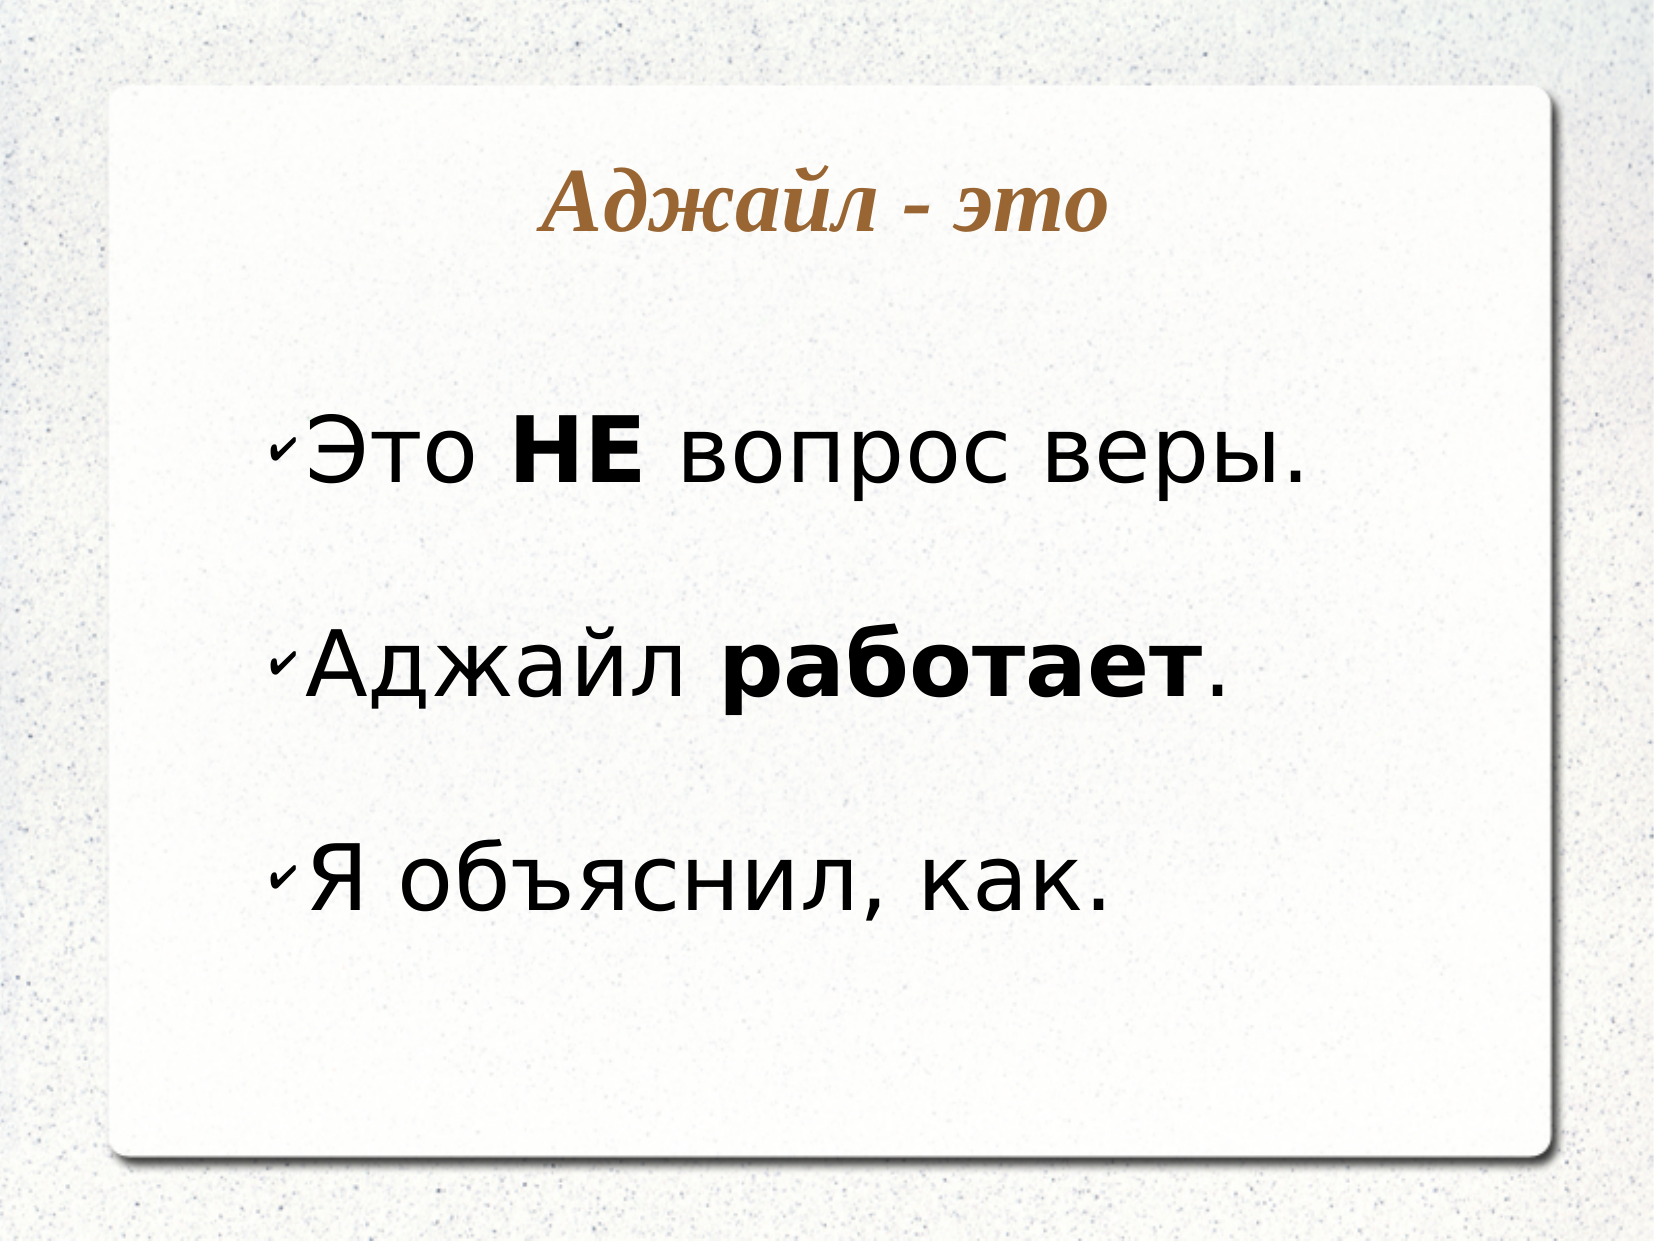

# Аджайл - это
Это НЕ вопрос веры.
Аджайл работает.
Я объяснил, как.